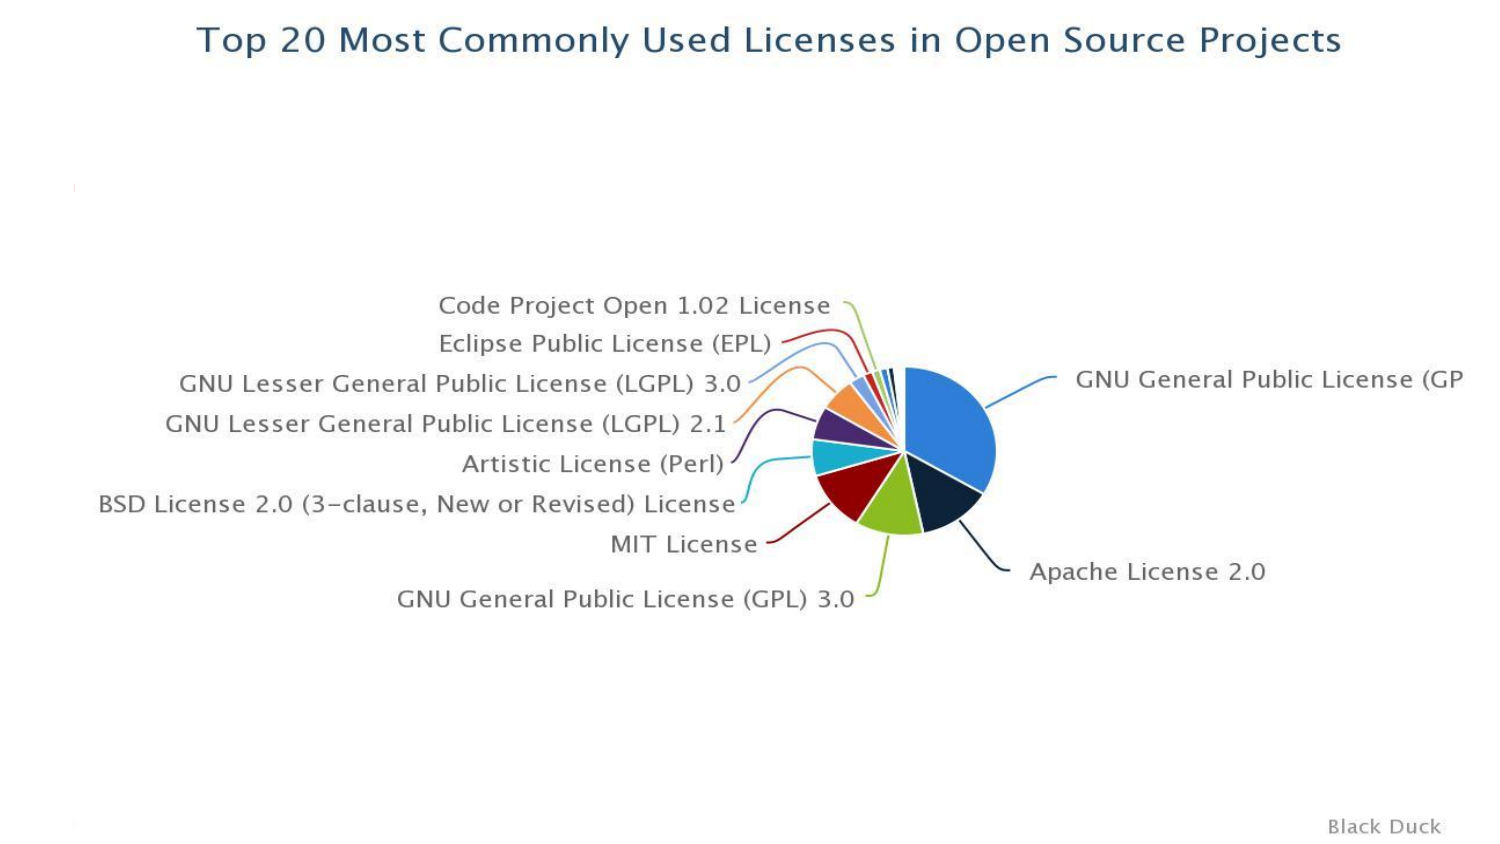

Bazı istatistikler!
# Dünyada yer alan özgür yazılım projelerinin %94’ü toplamda 10 tane lisans kullanıyor!
Yazılım geliştirirken bilenen bir lisans kullanmak önemli
En çok kullanılan lisanslar:
1. GPL 2.0
2. Apache
3. GPL 3.0
4. MIT
5. BSD
7. LGPL